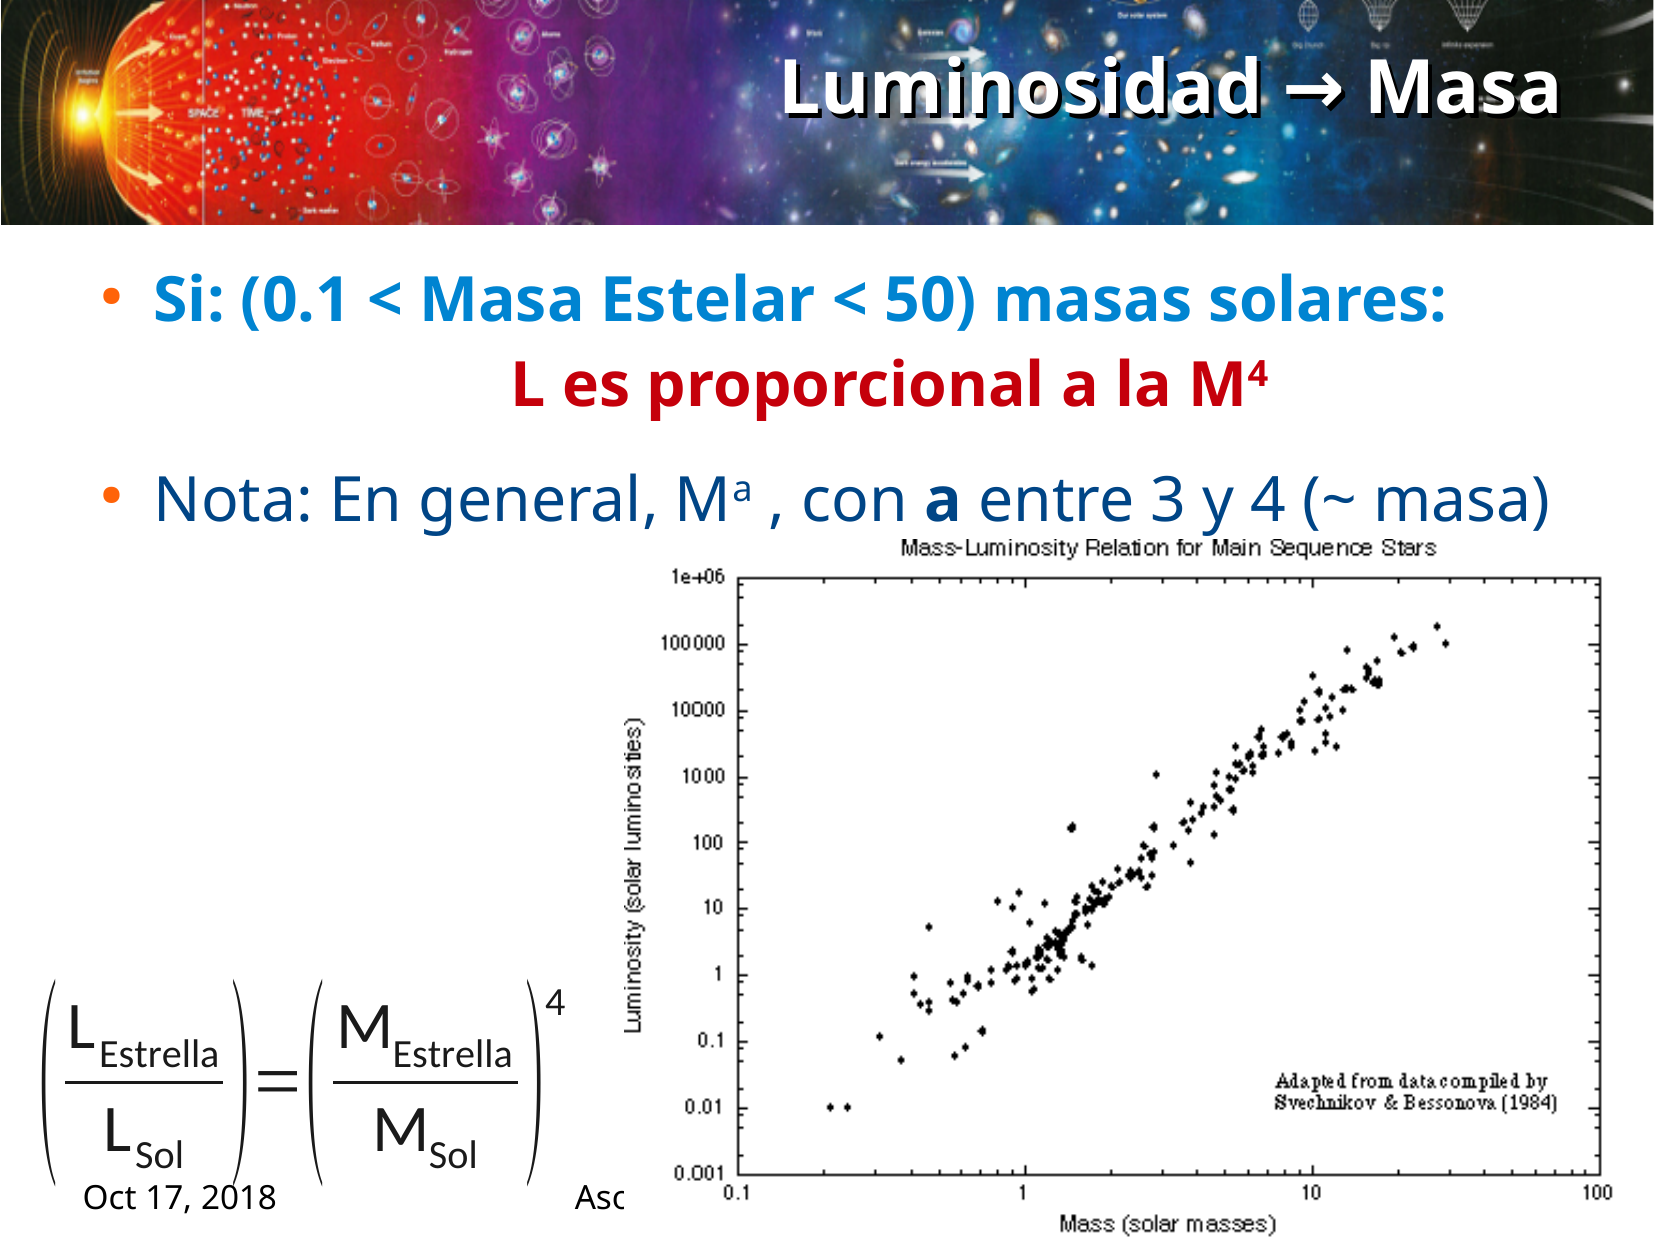

# Luminosidad → Masa
Si: (0.1 < Masa Estelar < 50) masas solares:
 L es proporcional a la M4
Nota: En general, Ma , con a entre 3 y 4 (~ masa)
Oct 17, 2018
Asorey IPAC 2018 U02C05 10/16
8